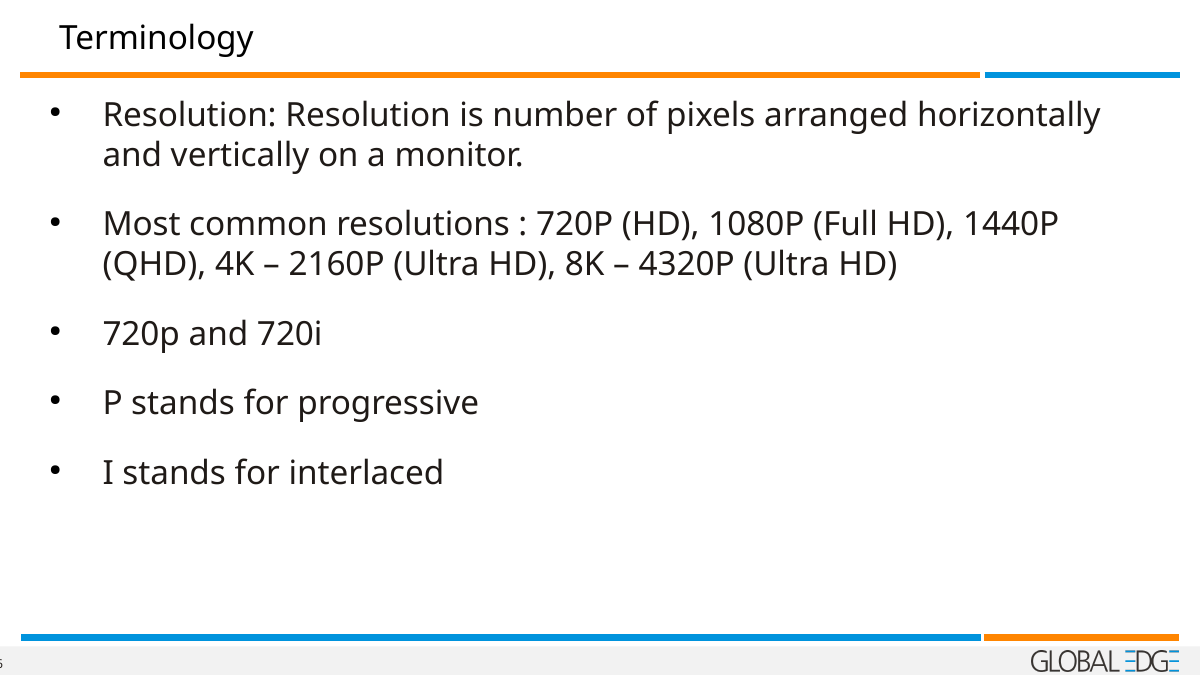

# Terminology
Resolution: Resolution is number of pixels arranged horizontally and vertically on a monitor.
Most common resolutions : 720P (HD), 1080P (Full HD), 1440P (QHD), 4K – 2160P (Ultra HD), 8K – 4320P (Ultra HD)
720p and 720i
P stands for progressive
I stands for interlaced